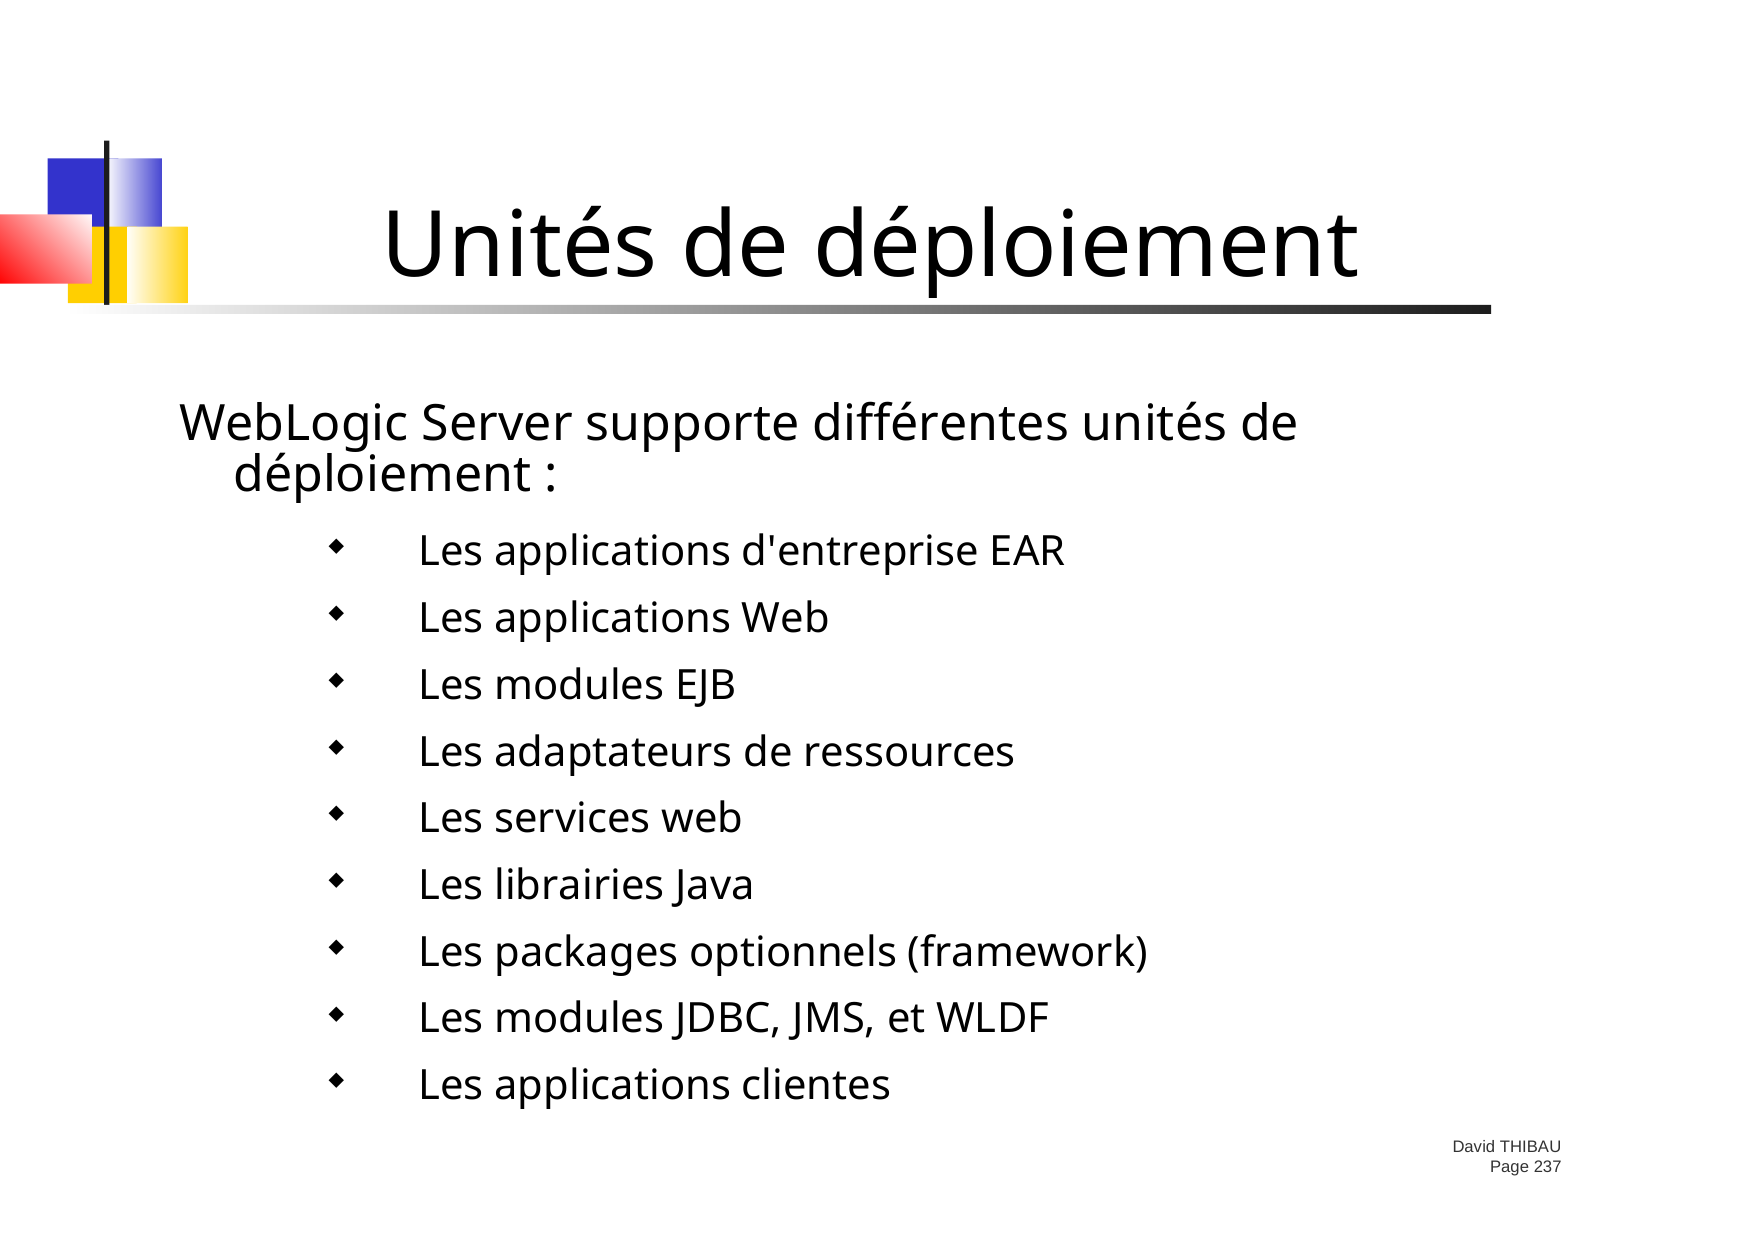

# Unités de déploiement
WebLogic Server supporte différentes unités de déploiement :
Les applications d'entreprise EAR
Les applications Web
Les modules EJB
Les adaptateurs de ressources
Les services web
Les librairies Java
Les packages optionnels (framework)
Les modules JDBC, JMS, et WLDF
Les applications clientes